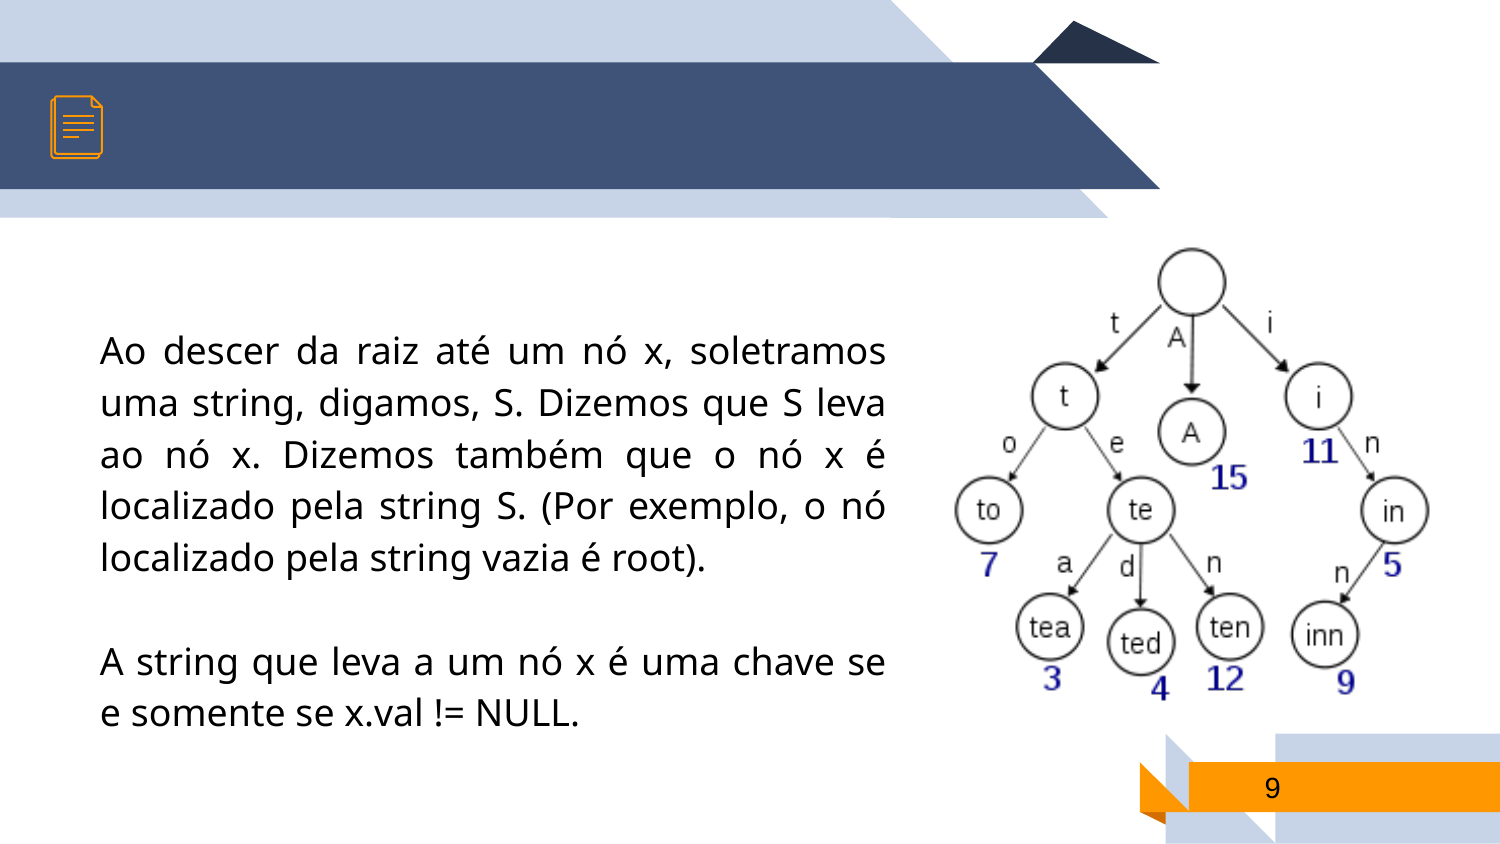

# Ao descer da raiz até um nó x, soletramos uma string, digamos, S. Dizemos que S leva ao nó x. Dizemos também que o nó x é localizado pela string S. (Por exemplo, o nó localizado pela string vazia é root).
A string que leva a um nó x é uma chave se e somente se x.val != NULL.